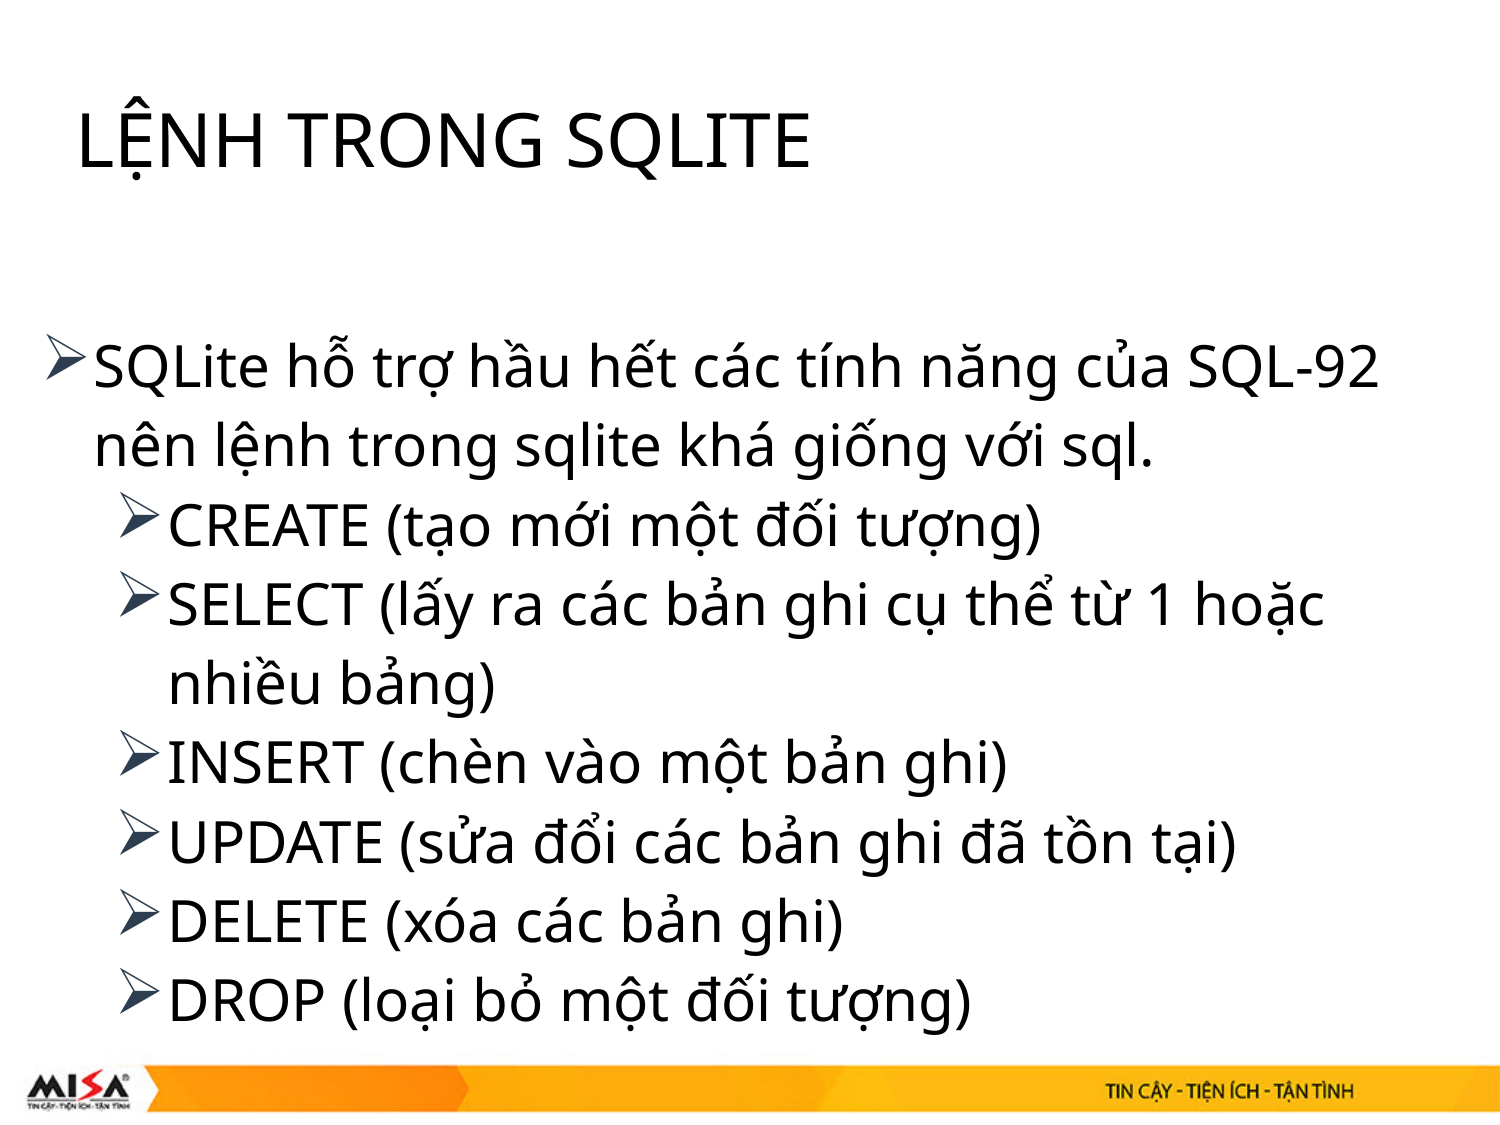

# LỆNH TRONG SQLITE
SQLite hỗ trợ hầu hết các tính năng của SQL-92 nên lệnh trong sqlite khá giống với sql.
CREATE (tạo mới một đối tượng)
SELECT (lấy ra các bản ghi cụ thể từ 1 hoặc nhiều bảng)
INSERT (chèn vào một bản ghi)
UPDATE (sửa đổi các bản ghi đã tồn tại)
DELETE (xóa các bản ghi)
DROP (loại bỏ một đối tượng)